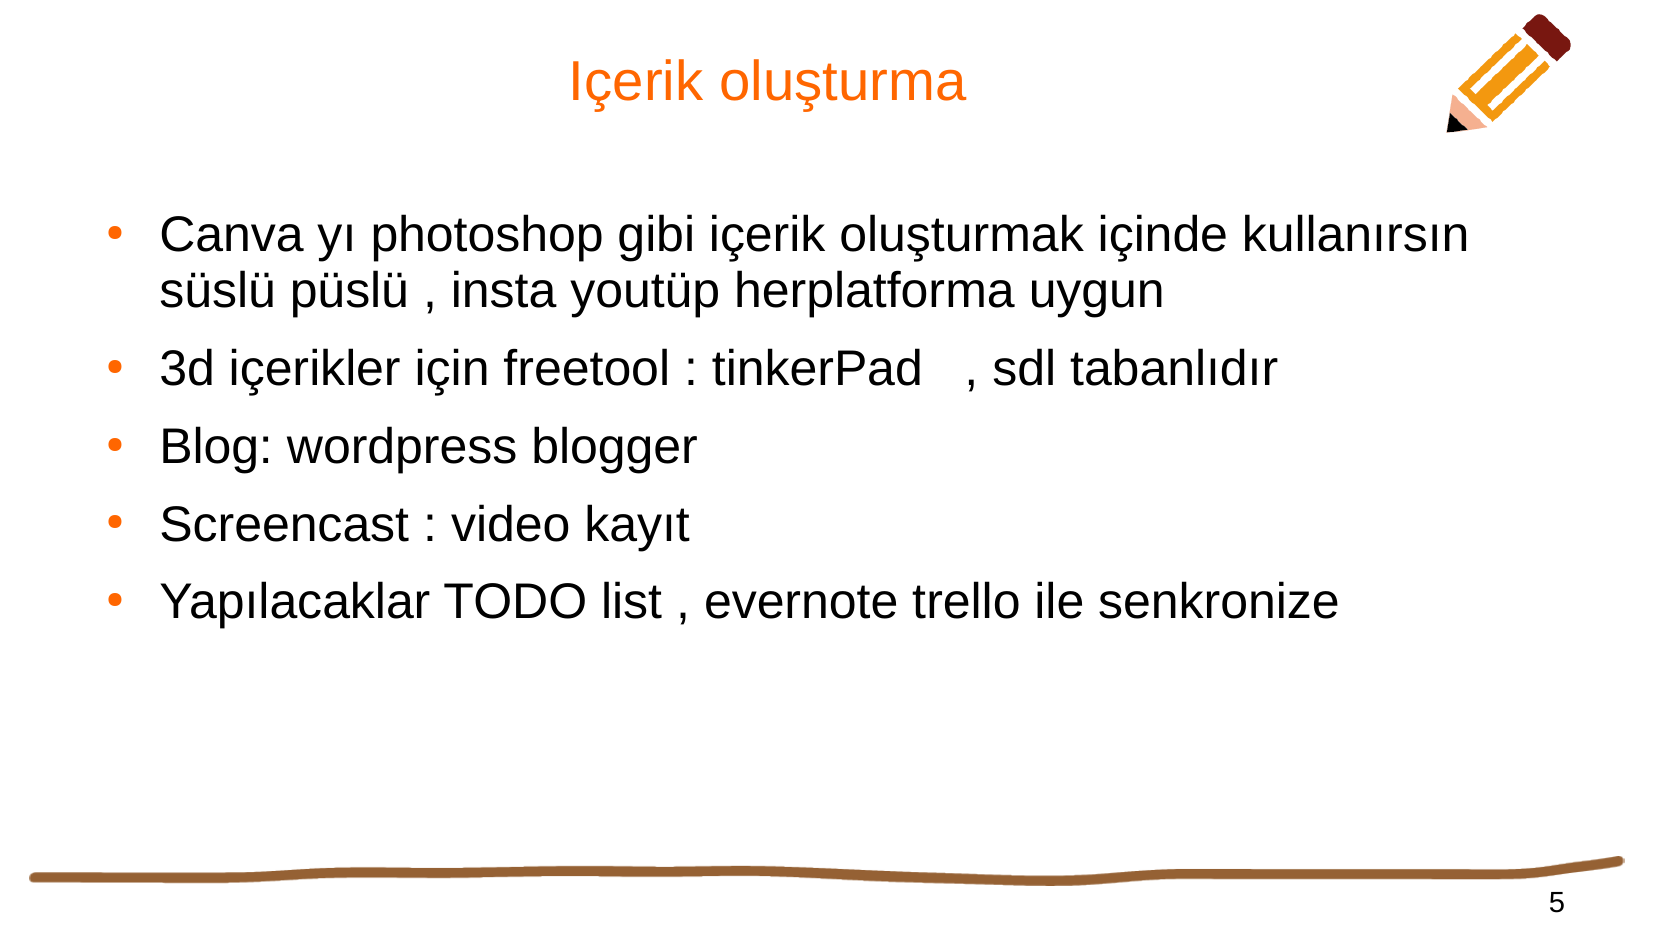

# Içerik oluşturma
Canva yı photoshop gibi içerik oluşturmak içinde kullanırsın süslü püslü , insta youtüp herplatforma uygun
3d içerikler için freetool : tinkerPad , sdl tabanlıdır
Blog: wordpress blogger
Screencast : video kayıt
Yapılacaklar TODO list , evernote trello ile senkronize
5